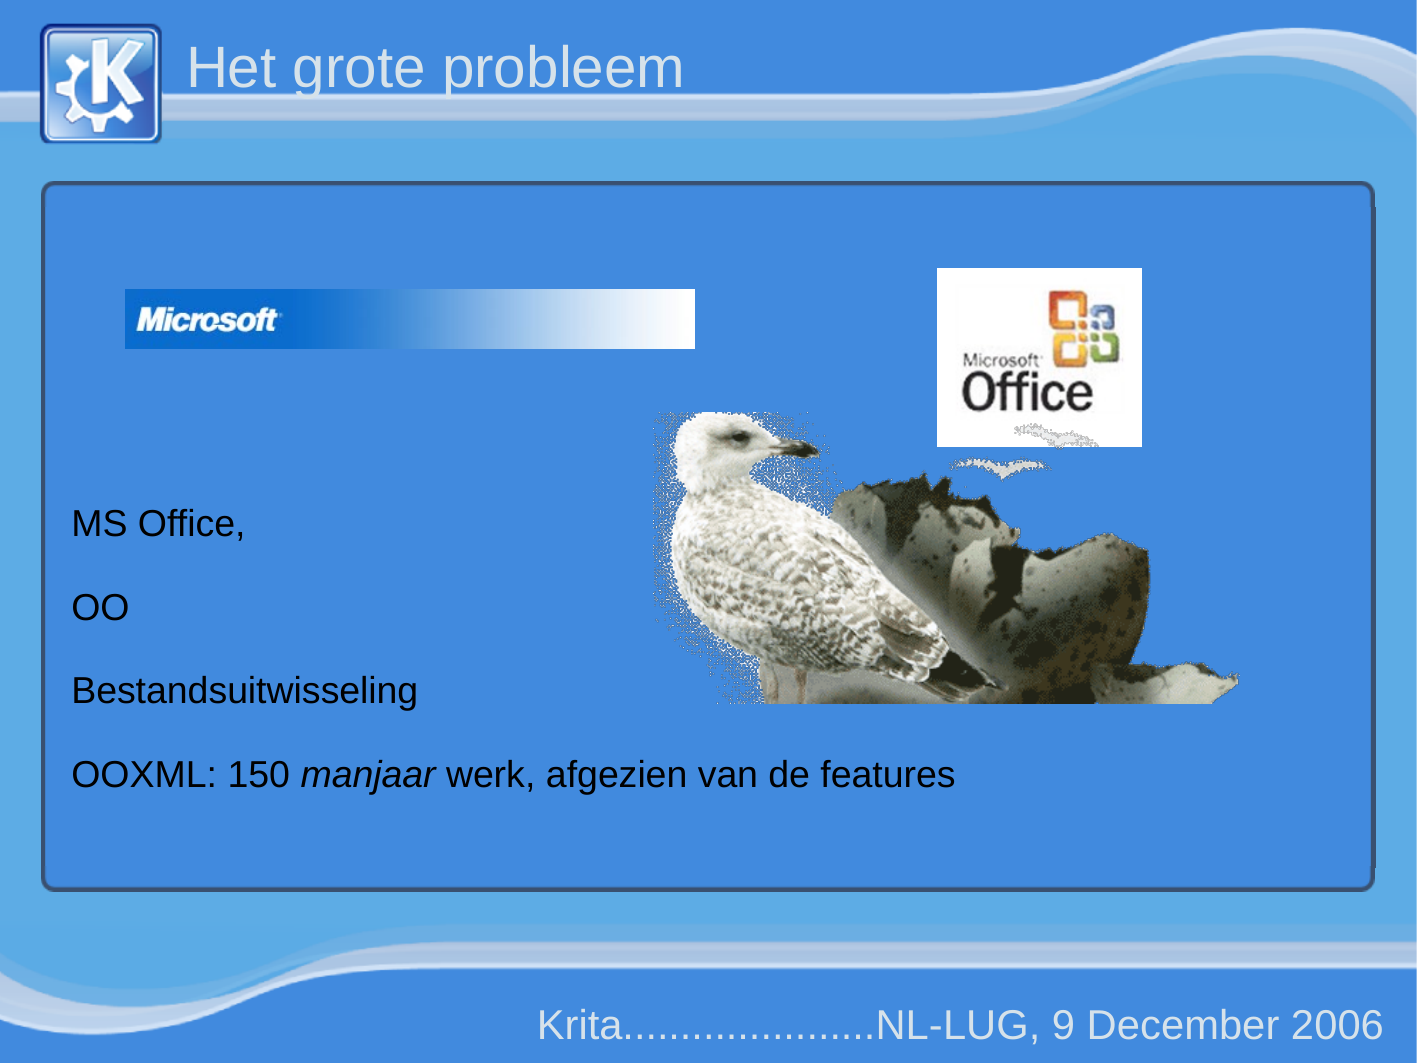

Het grote probleem
MS Office,
OO
Bestandsuitwisseling
OOXML: 150 manjaar werk, afgezien van de features